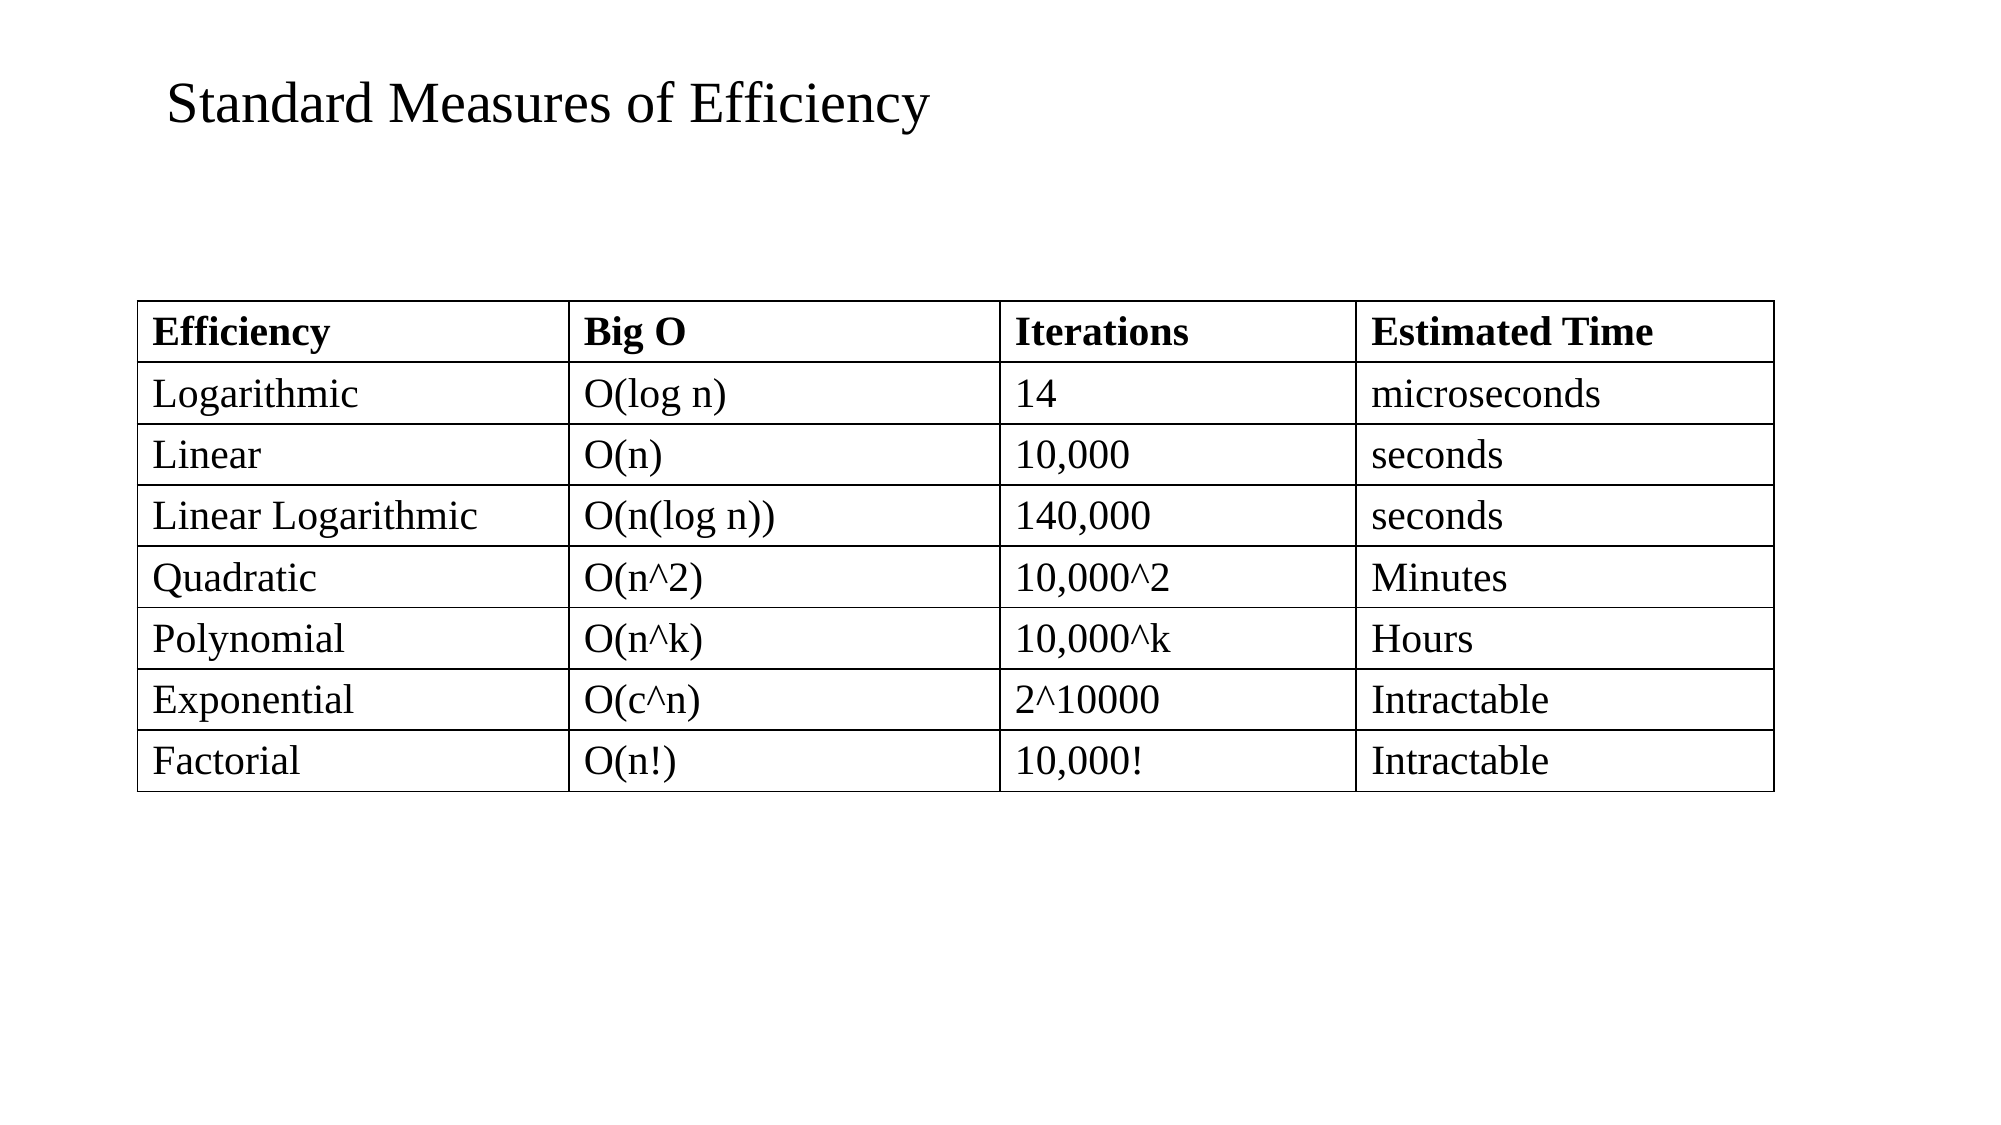

# Standard Measures of Efficiency
| Efficiency | Big O | Iterations | Estimated Time |
| --- | --- | --- | --- |
| Logarithmic | O(log n) | 14 | microseconds |
| Linear | O(n) | 10,000 | seconds |
| Linear Logarithmic | O(n(log n)) | 140,000 | seconds |
| Quadratic | O(n^2) | 10,000^2 | Minutes |
| Polynomial | O(n^k) | 10,000^k | Hours |
| Exponential | O(c^n) | 2^10000 | Intractable |
| Factorial | O(n!) | 10,000! | Intractable |